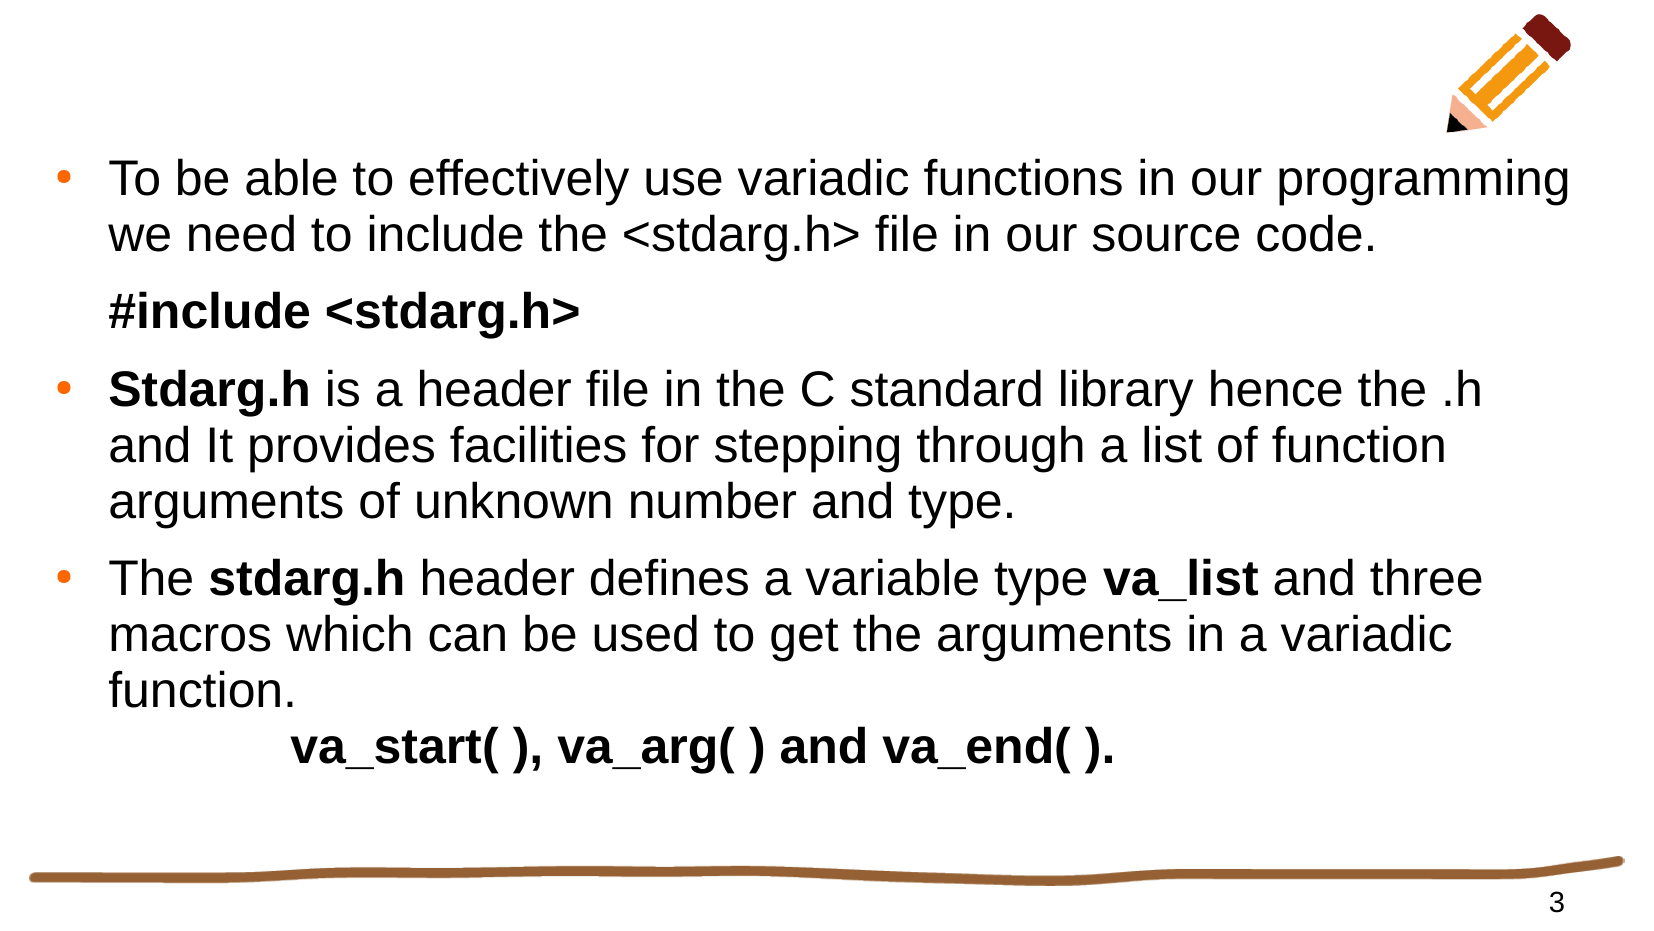

# To be able to effectively use variadic functions in our programming we need to include the <stdarg.h> file in our source code.
#include <stdarg.h>
Stdarg.h is a header file in the C standard library hence the .h and It provides facilities for stepping through a list of function arguments of unknown number and type.
The stdarg.h header defines a variable type va_list and three macros which can be used to get the arguments in a variadic function.
 va_start( ), va_arg( ) and va_end( ).
3